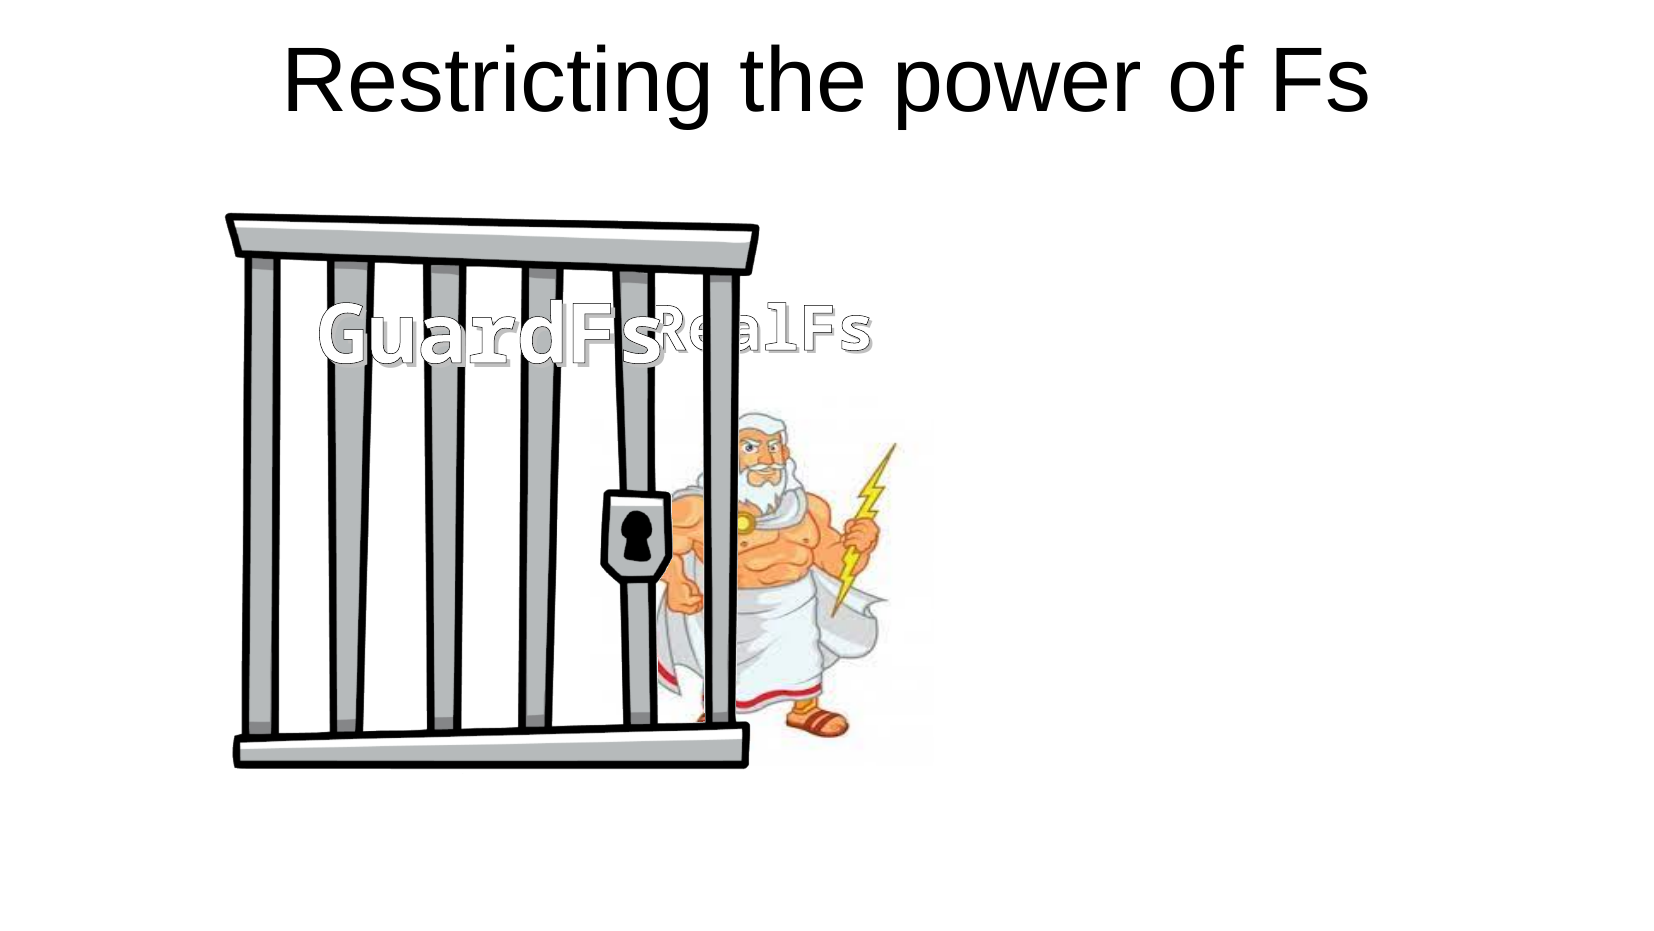

# Restricting the power of Fs
GuardFs
RealFs